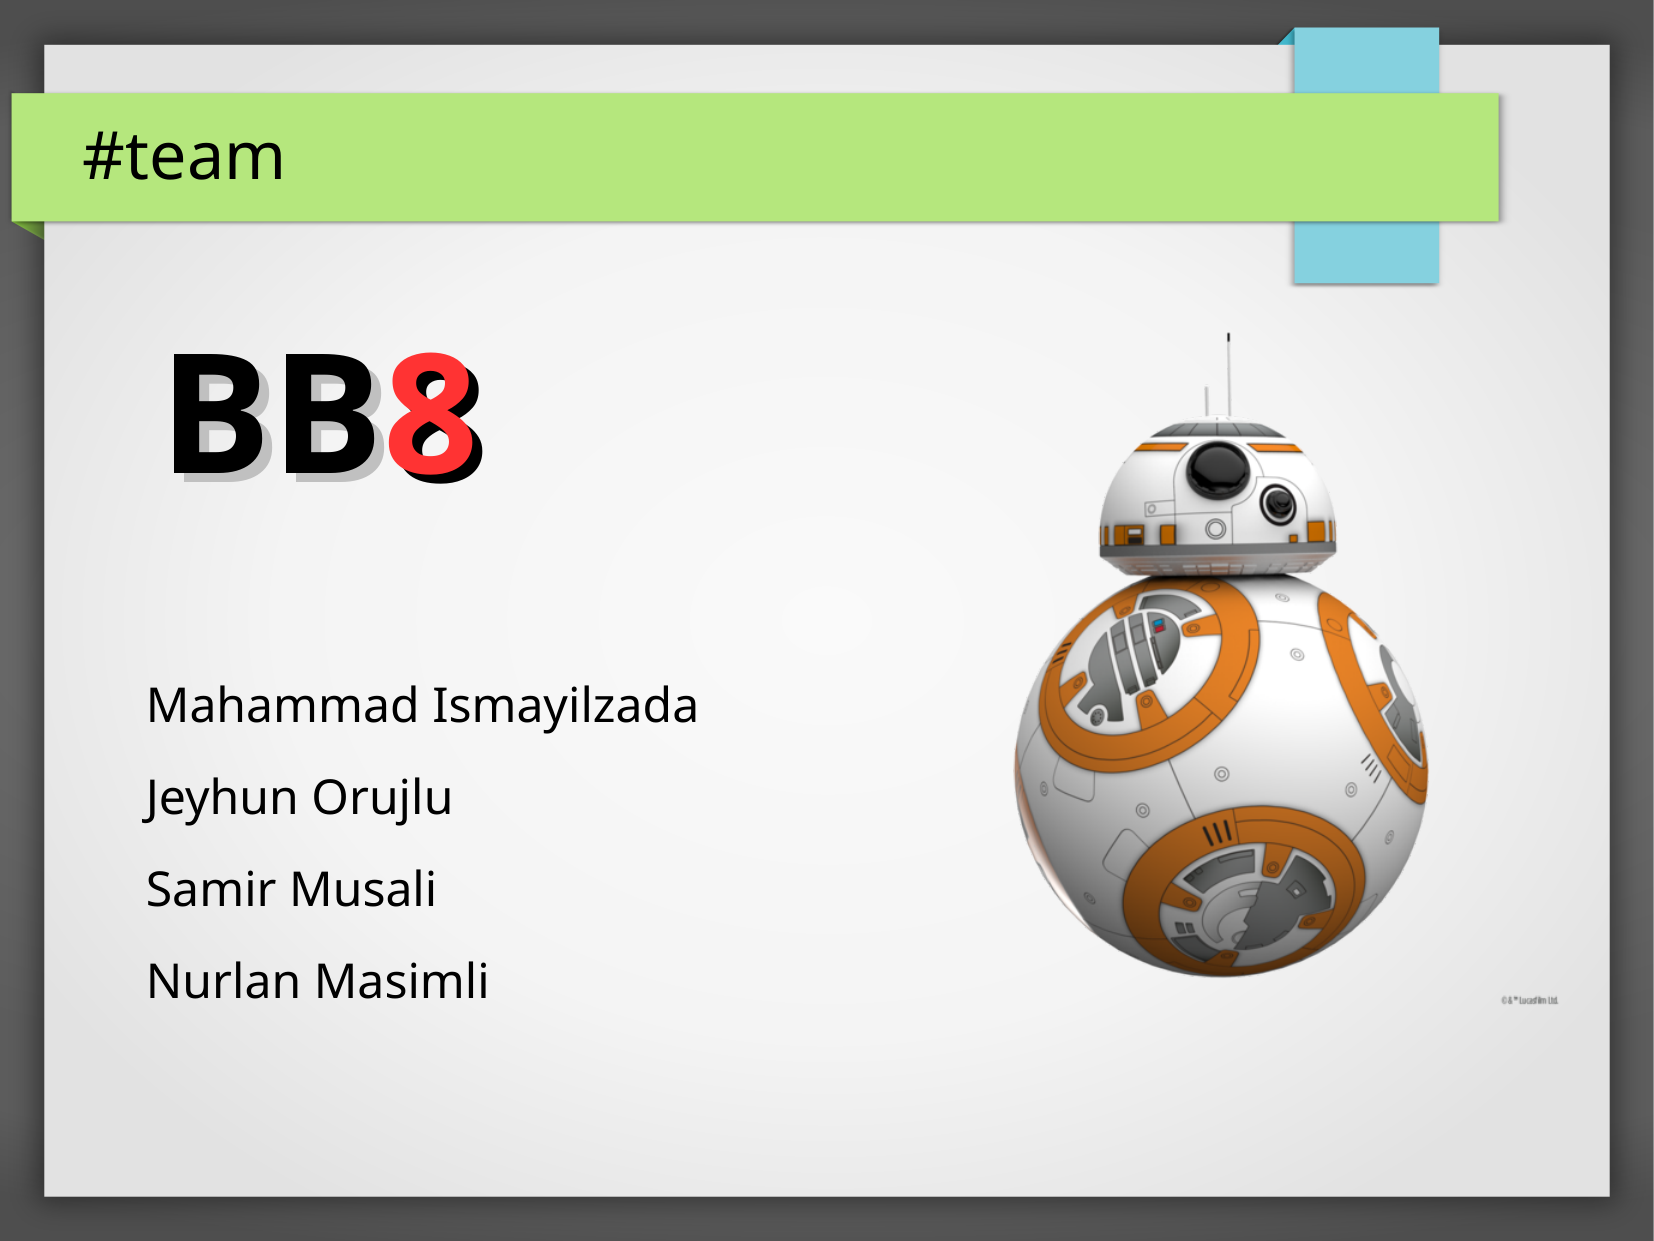

# #team
BB8
Mahammad Ismayilzada
Jeyhun Orujlu
Samir Musali
Nurlan Masimli